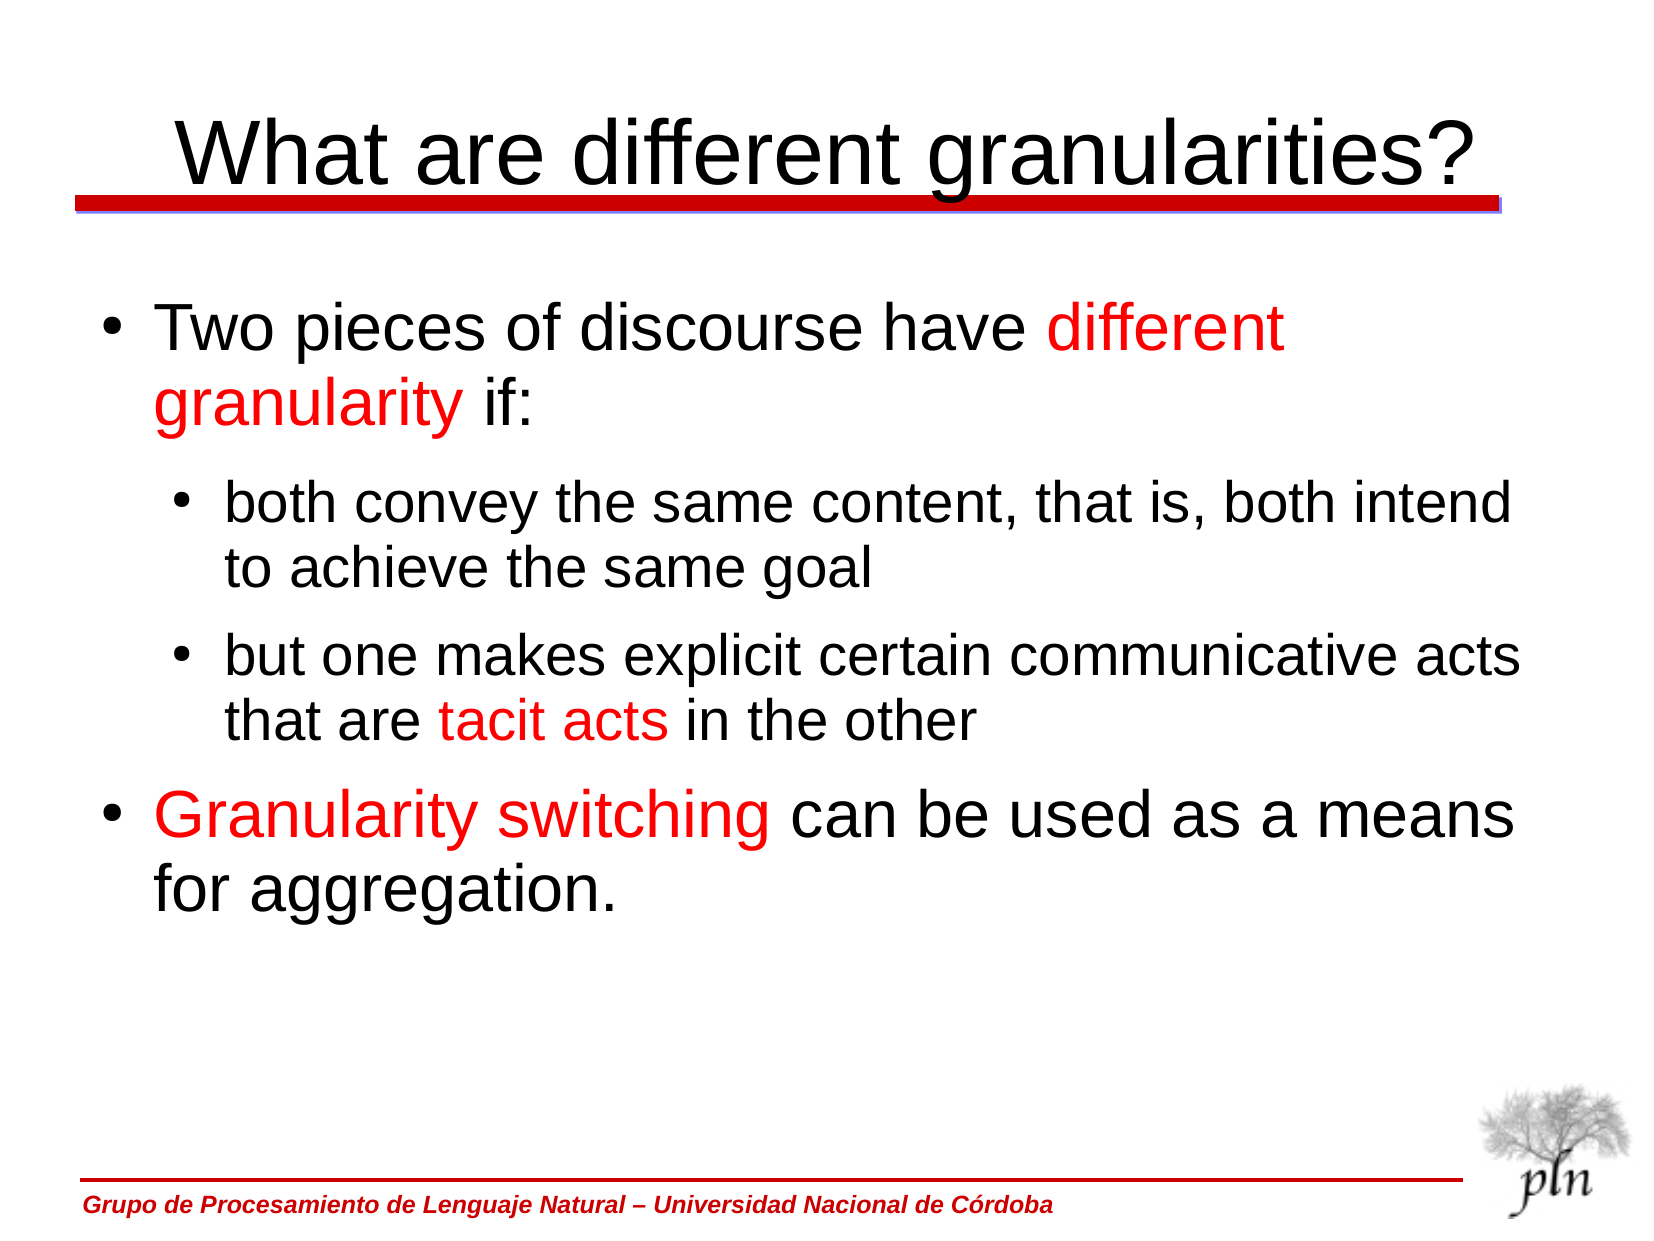

# What are different granularities?
Two pieces of discourse have different granularity if:
both convey the same content, that is, both intend to achieve the same goal
but one makes explicit certain communicative acts that are tacit acts in the other
Granularity switching can be used as a means for aggregation.